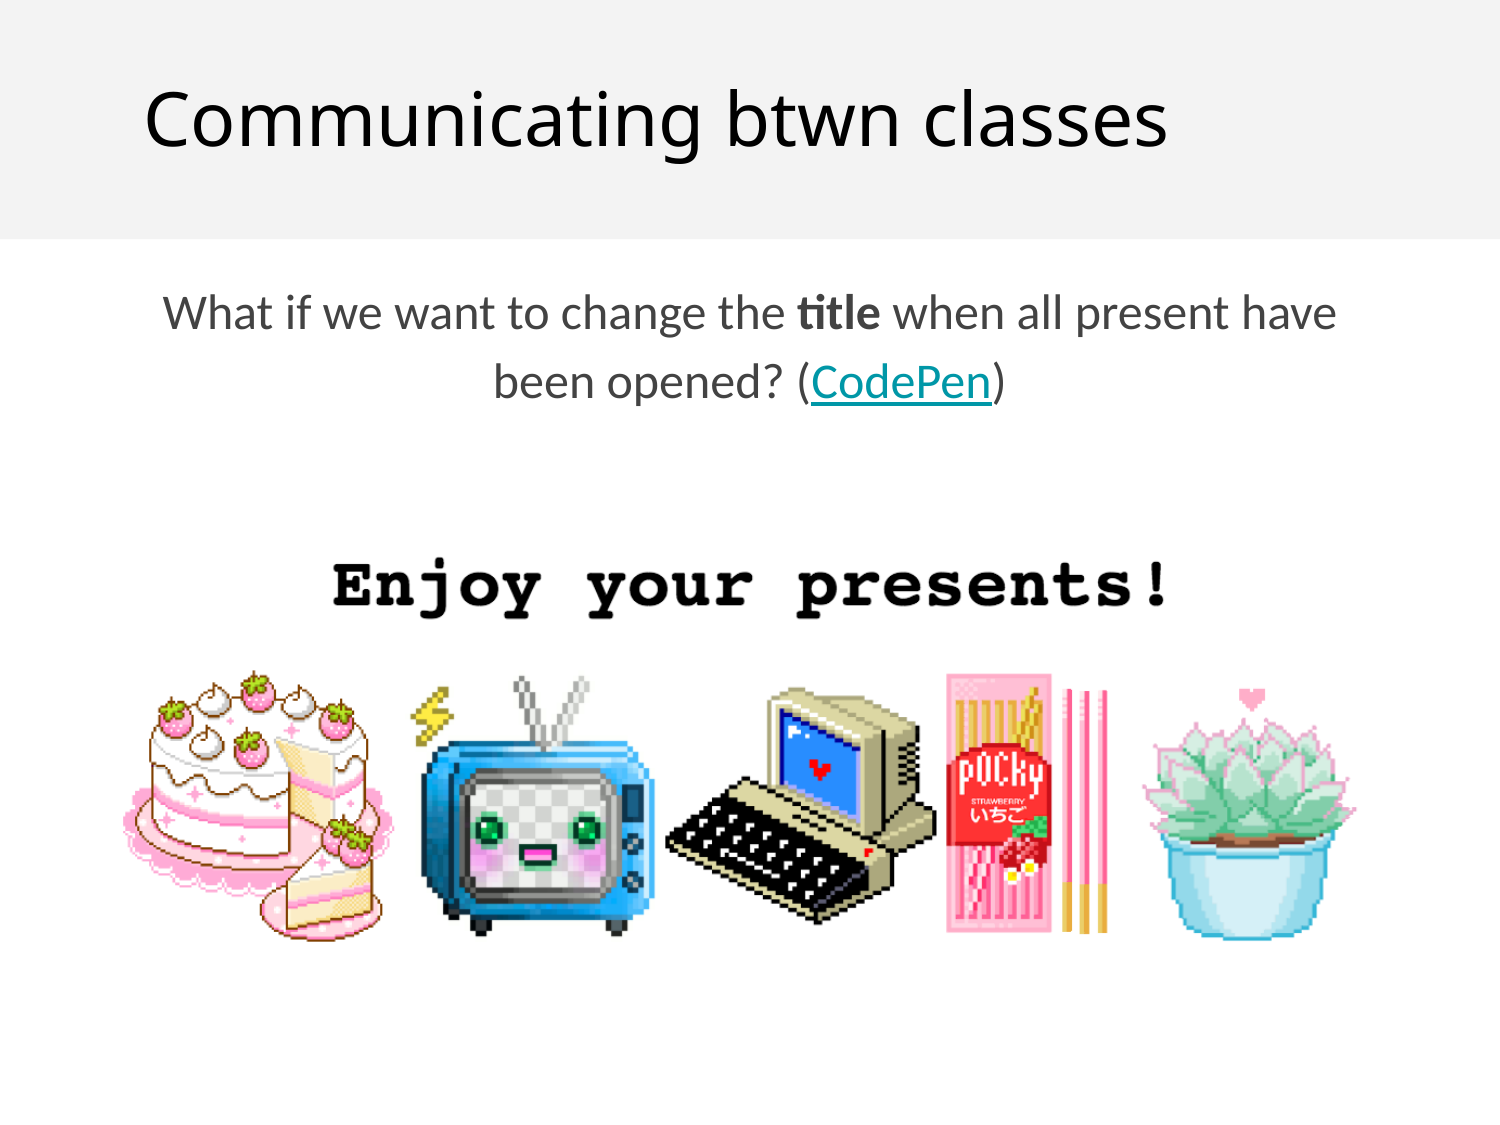

# Communicating btwn classes
What if we want to change the title when all present have been opened? (CodePen)